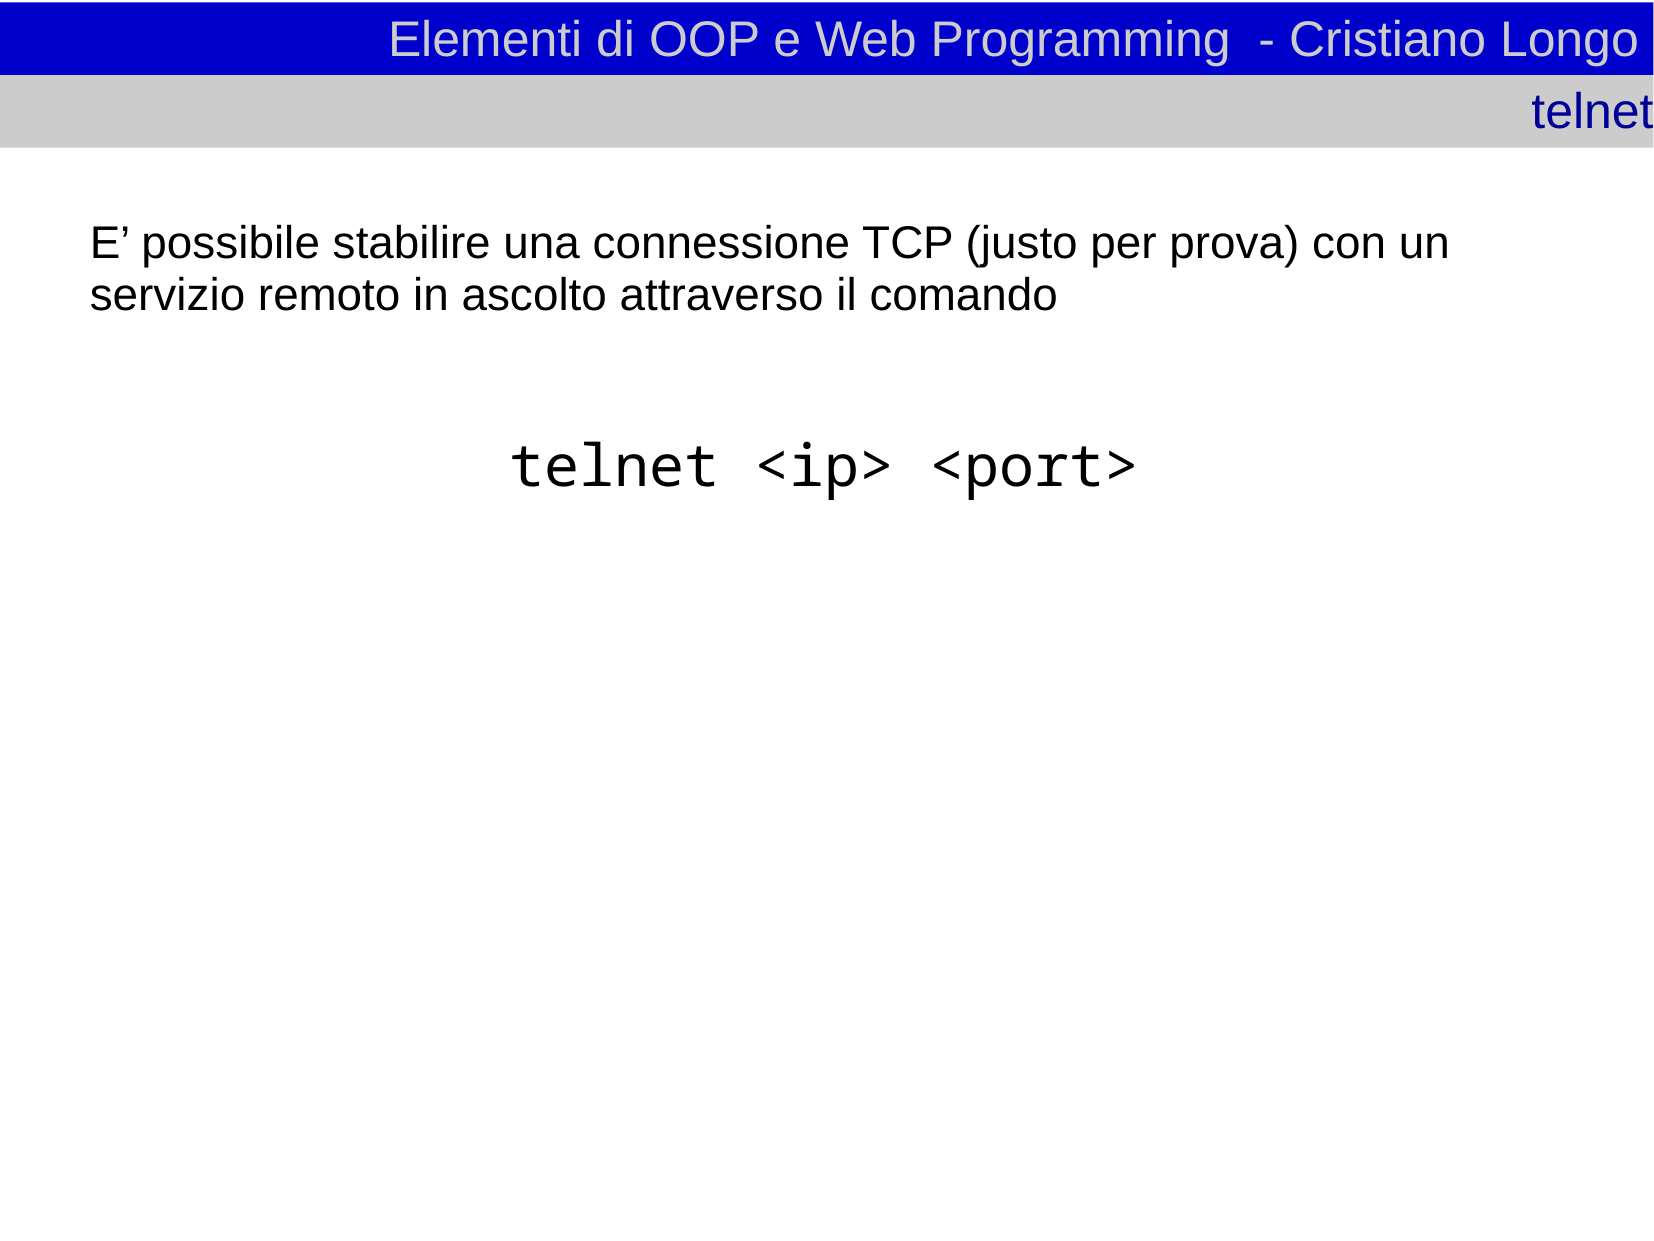

# Elementi di OOP e Web Programming - Cristiano Longo
telnet
E’ possibile stabilire una connessione TCP (justo per prova) con un servizio remoto in ascolto attraverso il comando
telnet <ip> <port>
| Utente | Cane |
| --- | --- |
| alice | fuffy |
| charlie | doggy |
| charlie | pluto |
| bob | fuffy |